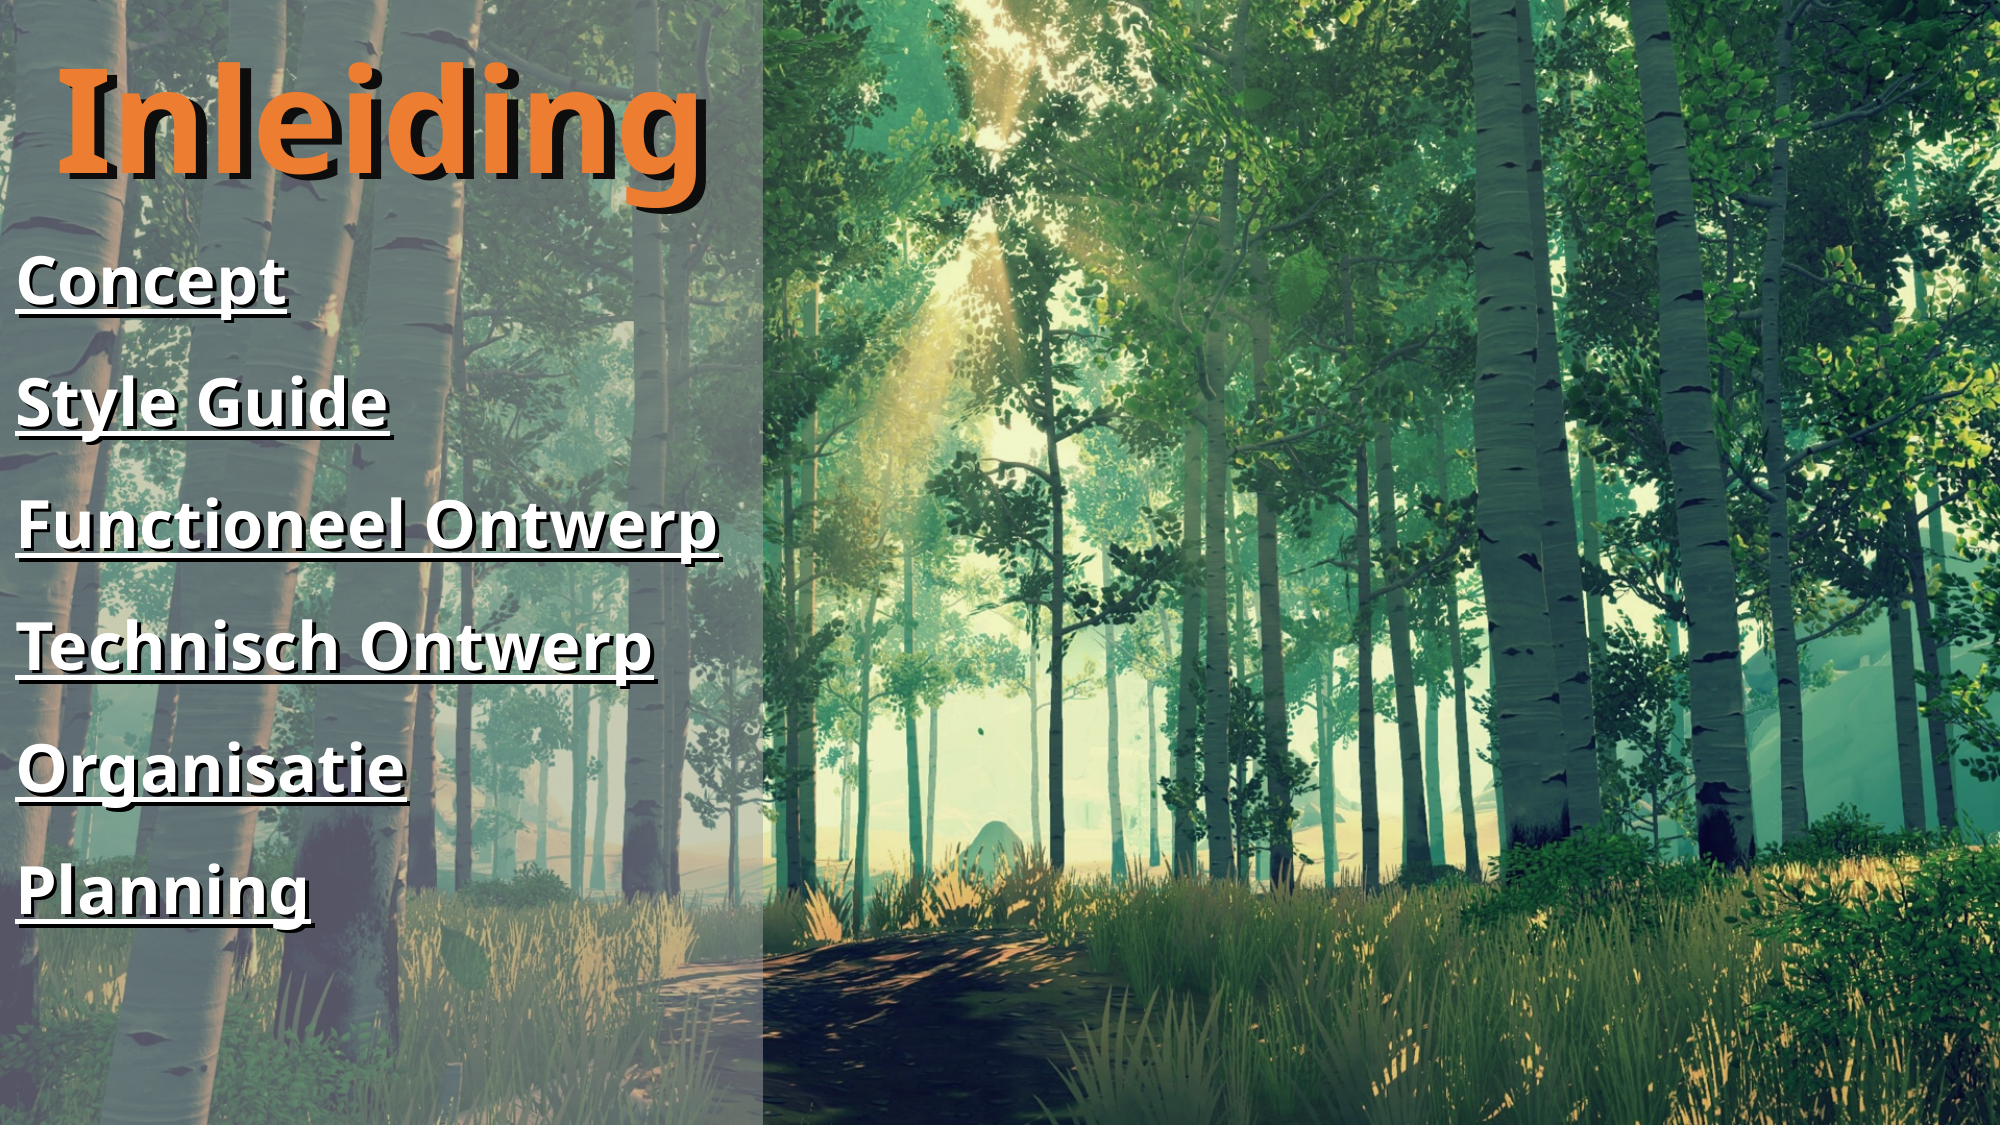

Concept
Style Guide
Functioneel Ontwerp
Technisch Ontwerp
Organisatie
Planning
Inleiding
Inleiding